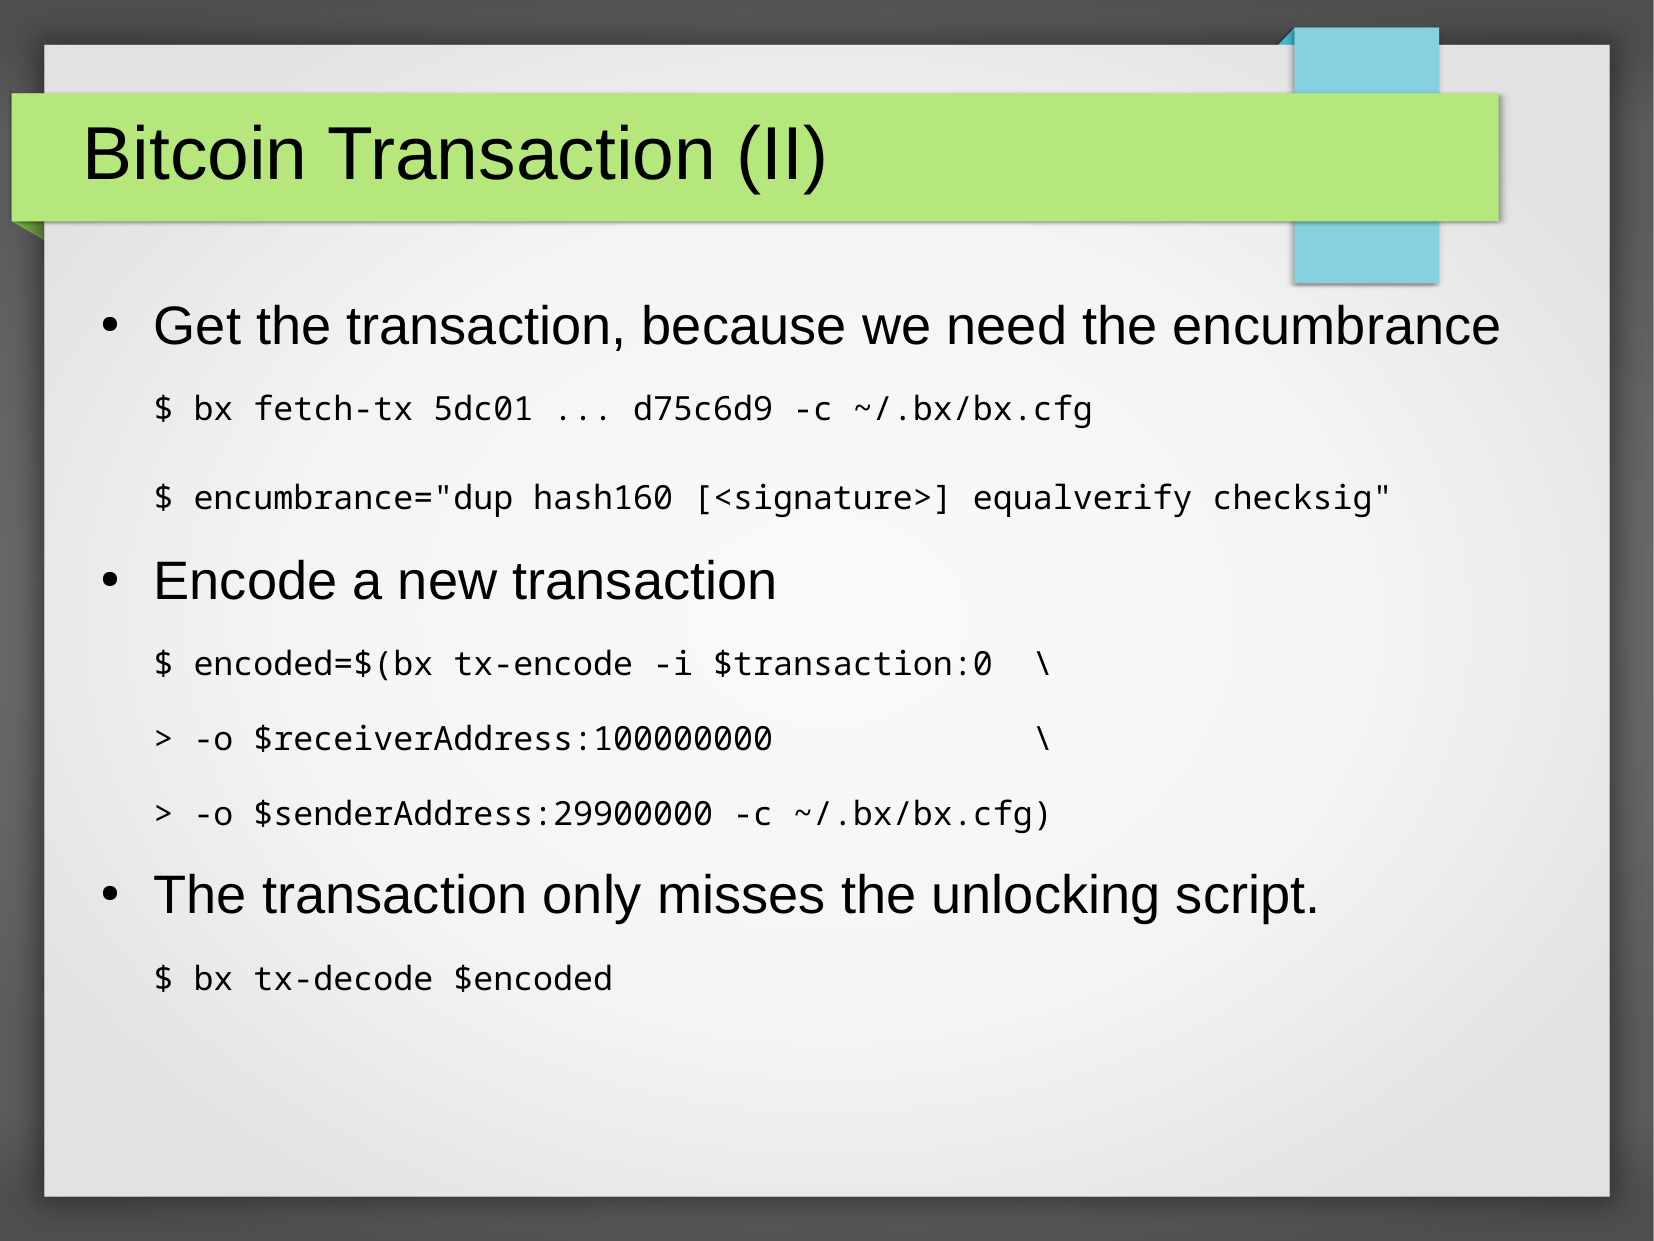

# Bitcoin Transaction (II)
Get the transaction, because we need the encumbrance
$ bx fetch-tx 5dc01 ... d75c6d9 -c ~/.bx/bx.cfg
$ encumbrance="dup hash160 [<signature>] equalverify checksig"
Encode a new transaction
$ encoded=$(bx tx-encode -i $transaction:0 \
> -o $receiverAddress:100000000 \
> -o $senderAddress:29900000 -c ~/.bx/bx.cfg)
The transaction only misses the unlocking script.
$ bx tx-decode $encoded